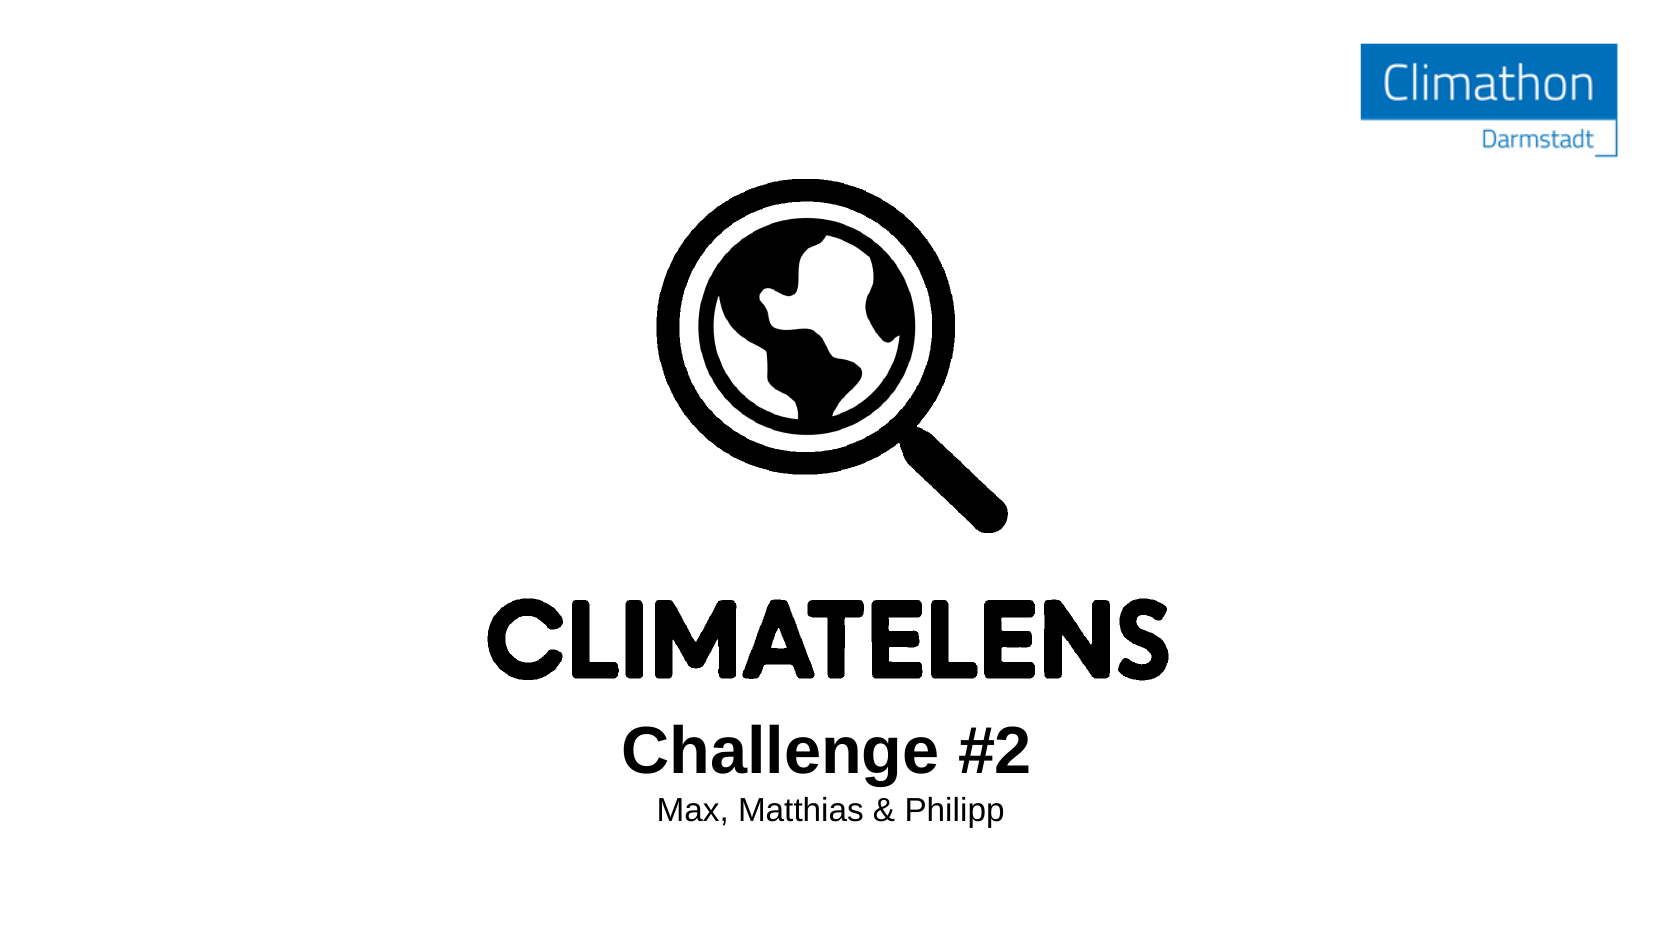

# Challenge #2
Max, Matthias & Philipp